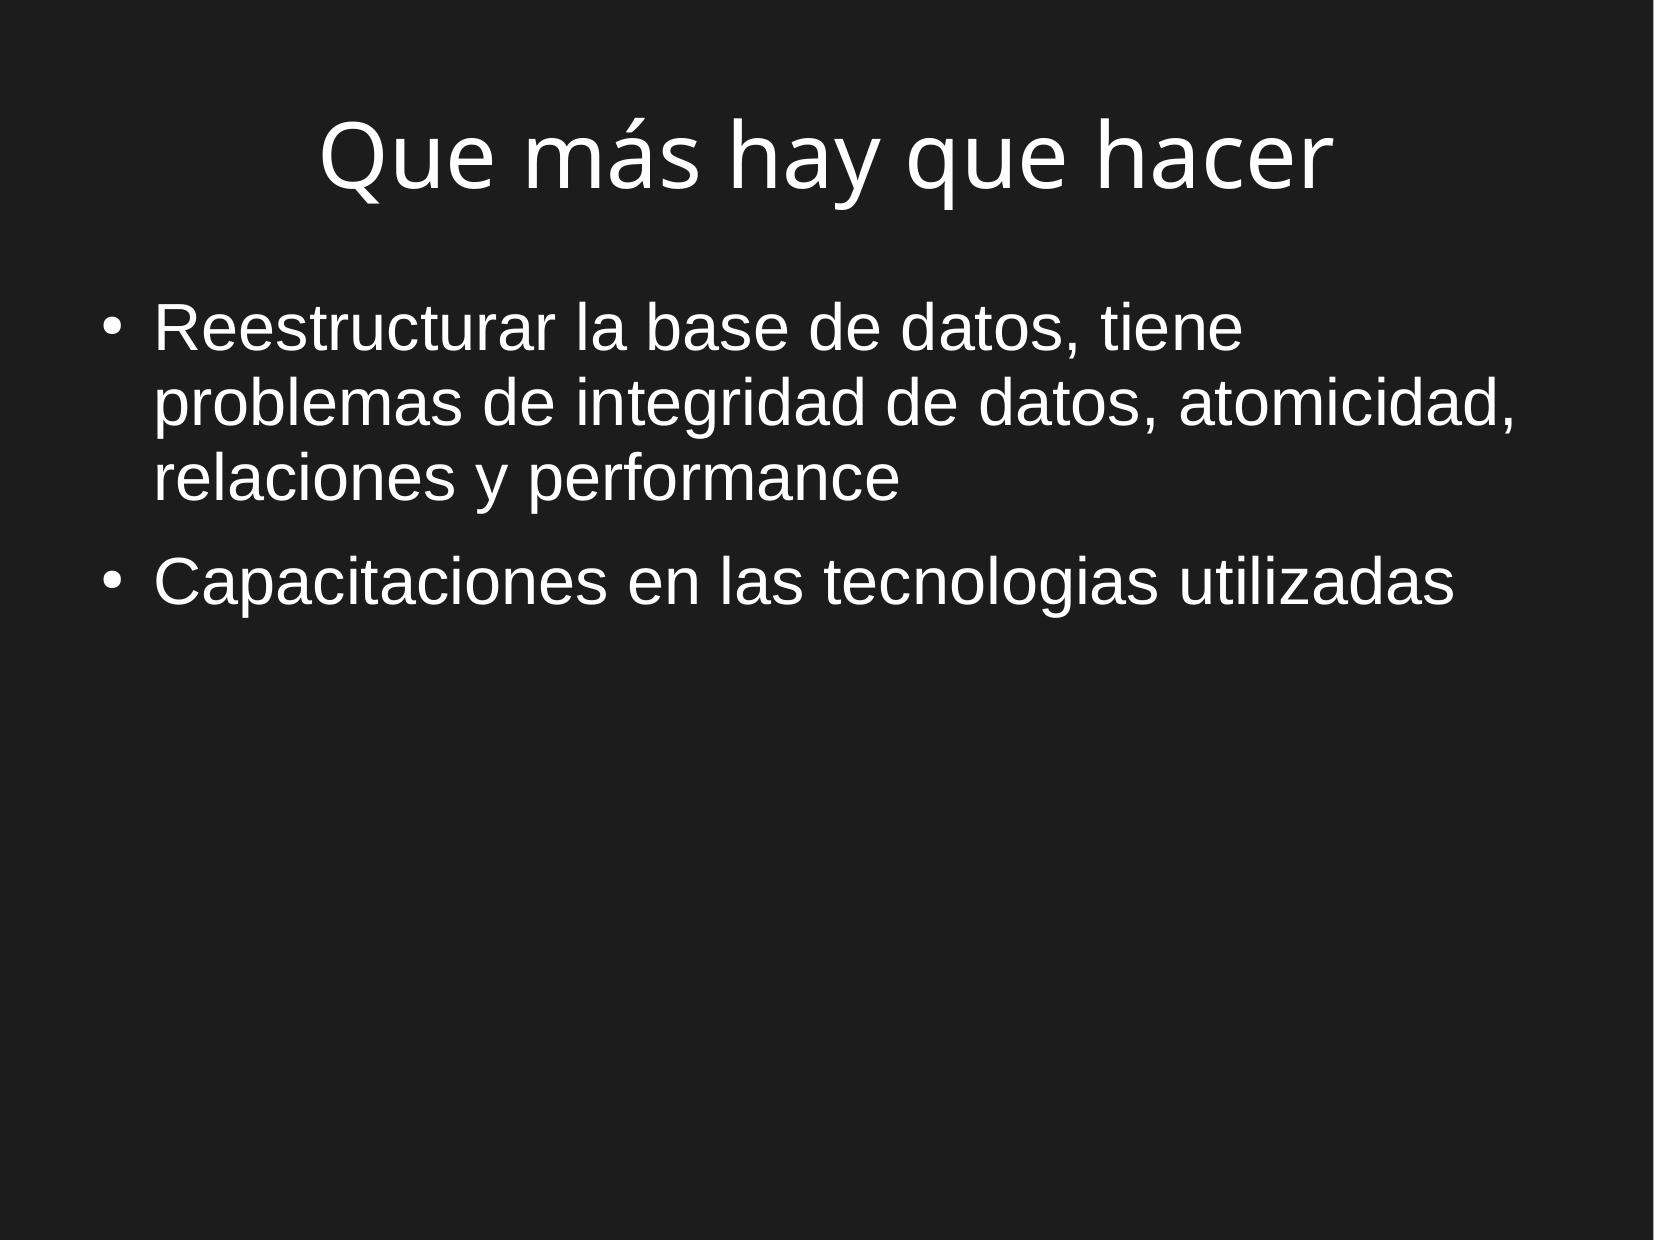

# Que más hay que hacer
Reestructurar la base de datos, tiene problemas de integridad de datos, atomicidad, relaciones y performance
Capacitaciones en las tecnologias utilizadas